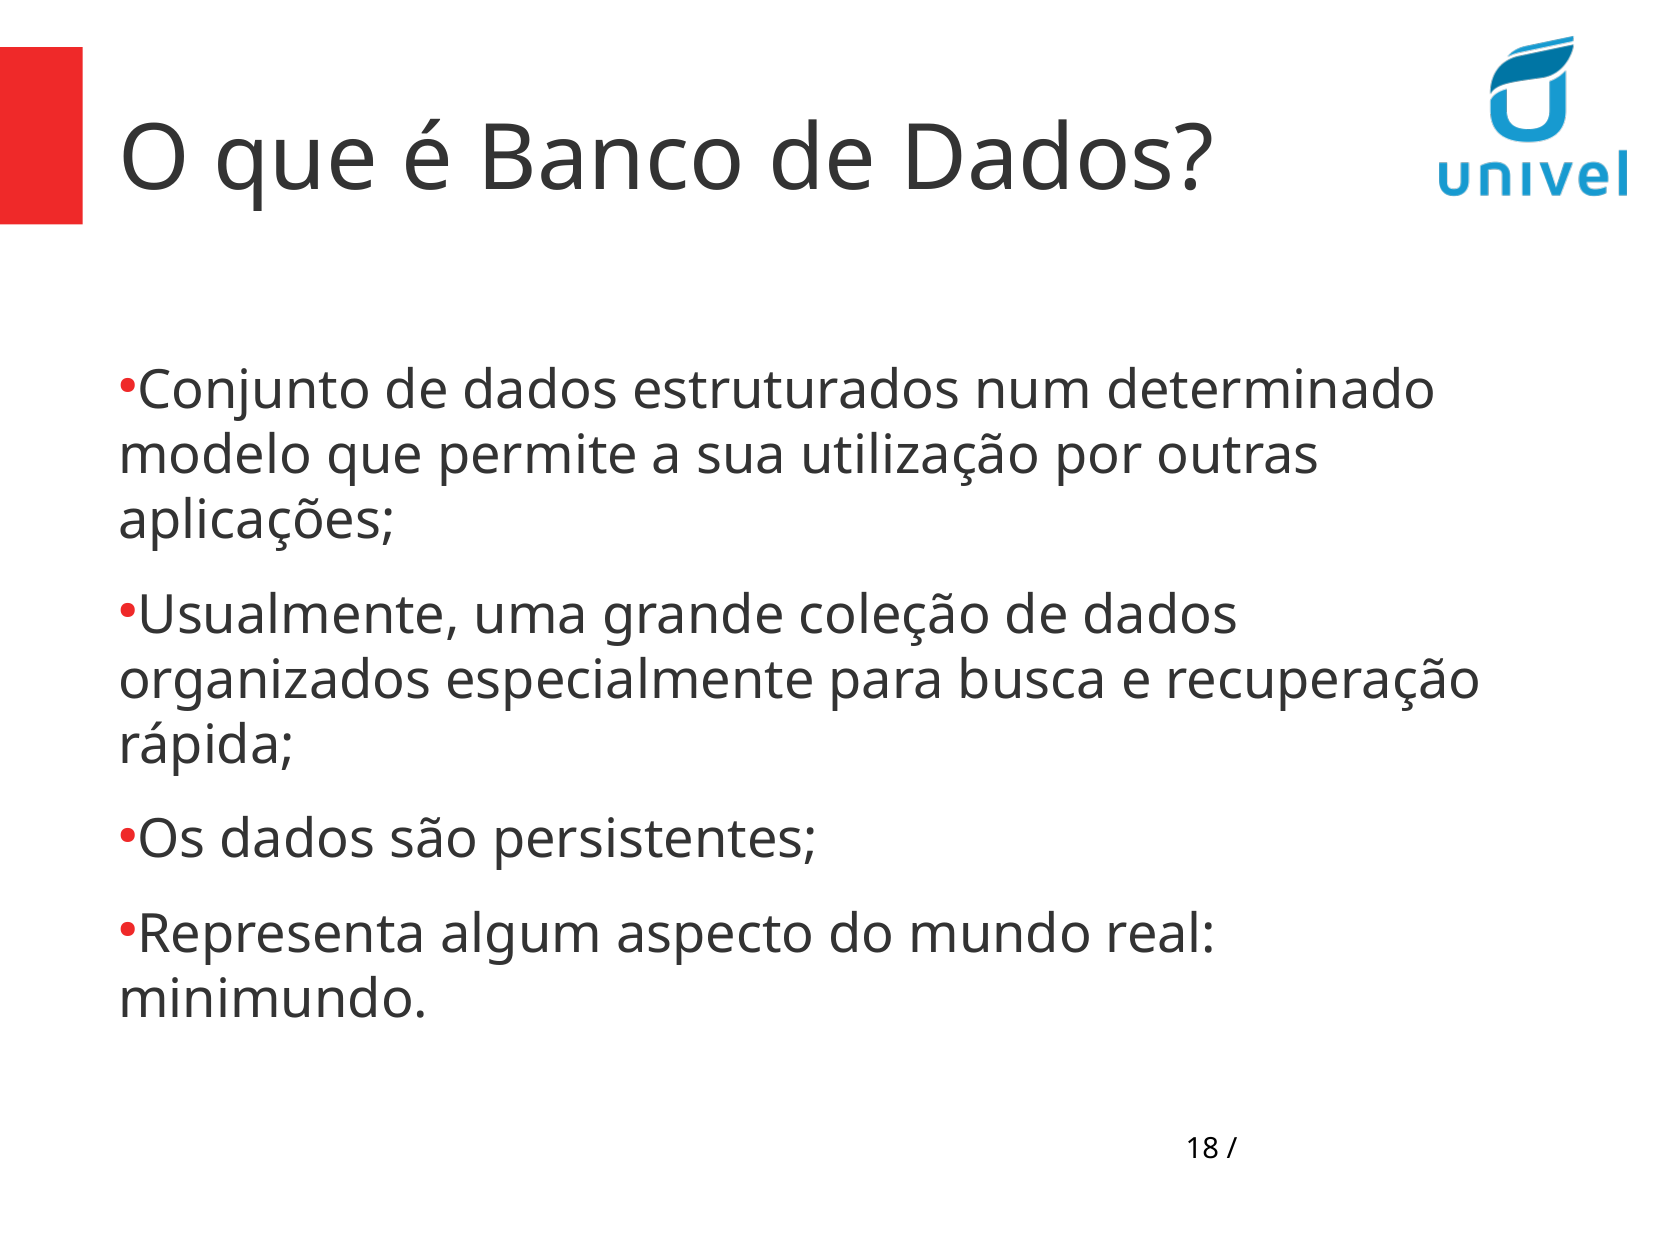

# O que é Banco de Dados?
Conjunto de dados estruturados num determinado modelo que permite a sua utilização por outras aplicações;
Usualmente, uma grande coleção de dados organizados especialmente para busca e recuperação rápida;
Os dados são persistentes;
Representa algum aspecto do mundo real: minimundo.